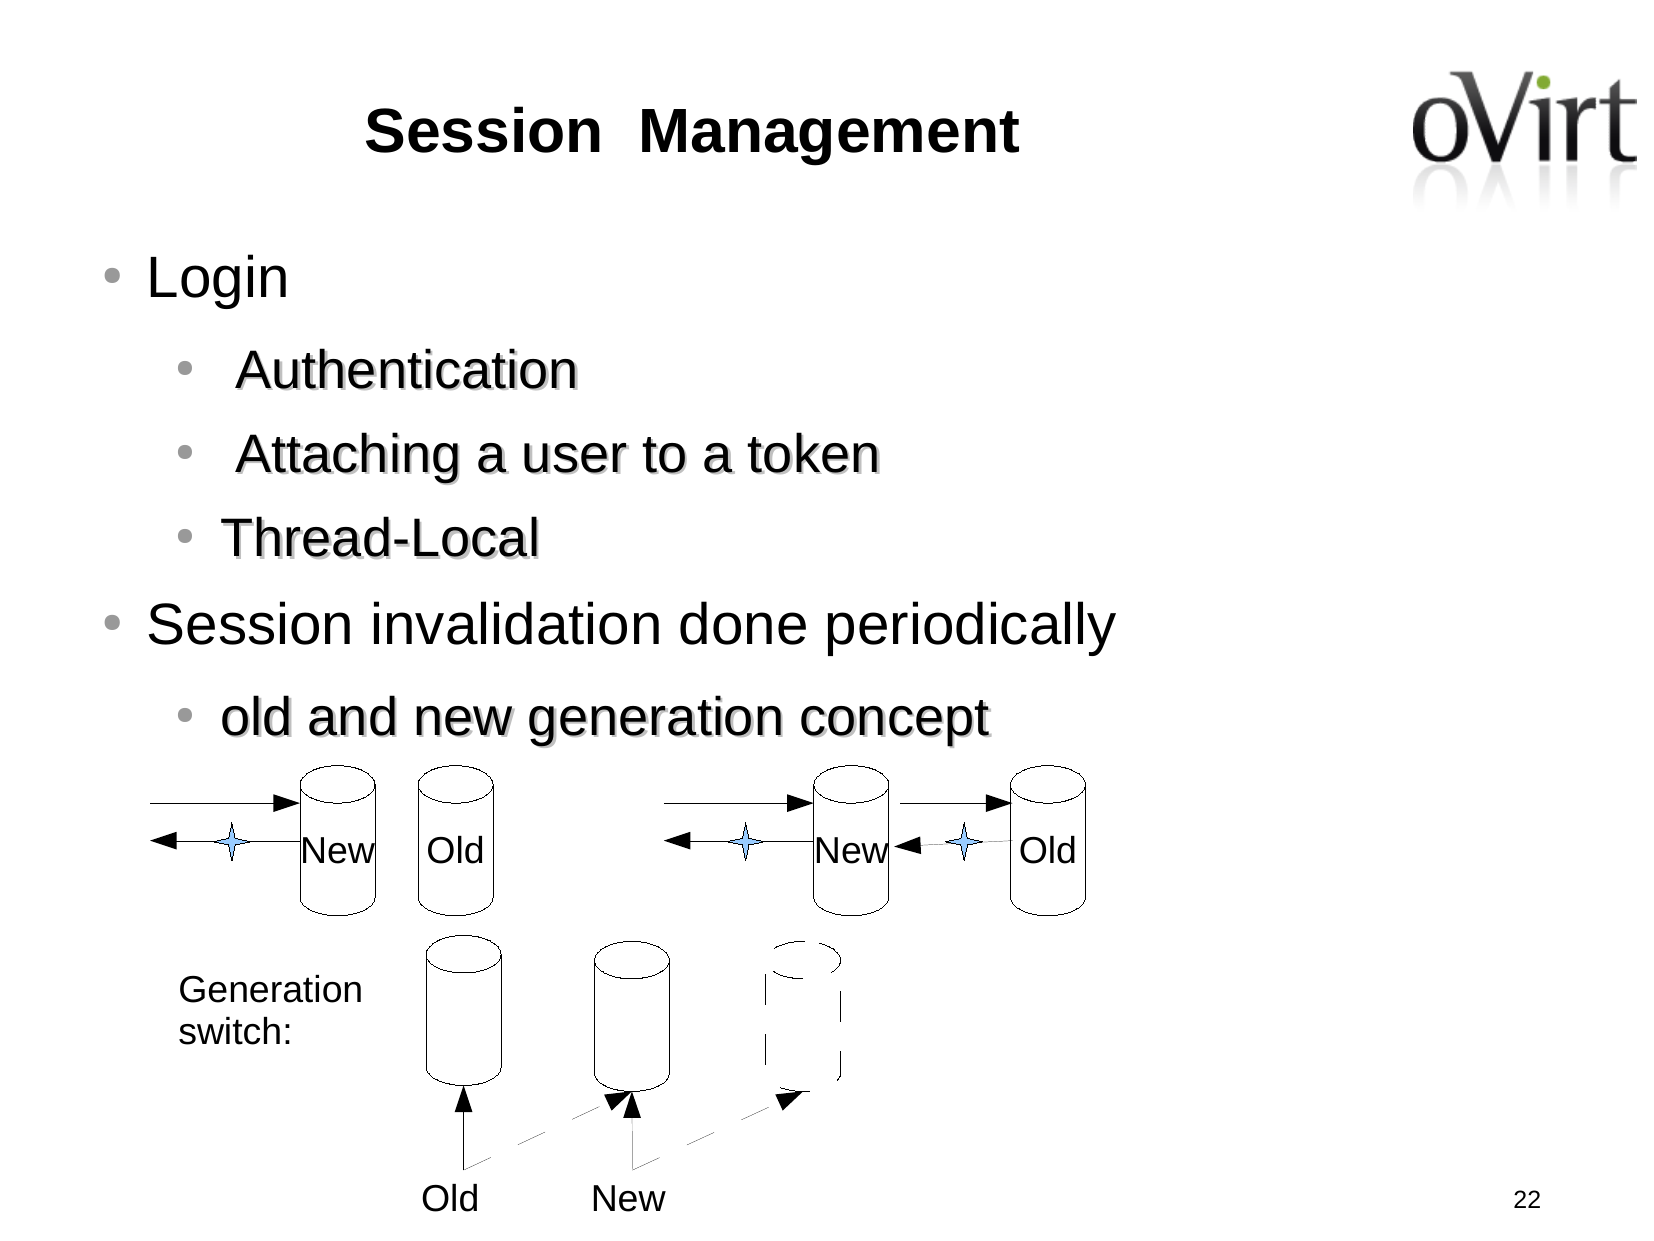

# Session Management
Login
 Authentication
 Attaching a user to a token
Thread-Local
Session invalidation done periodically
old and new generation concept
New
Old
New
Old
Generation switch:
Old
New